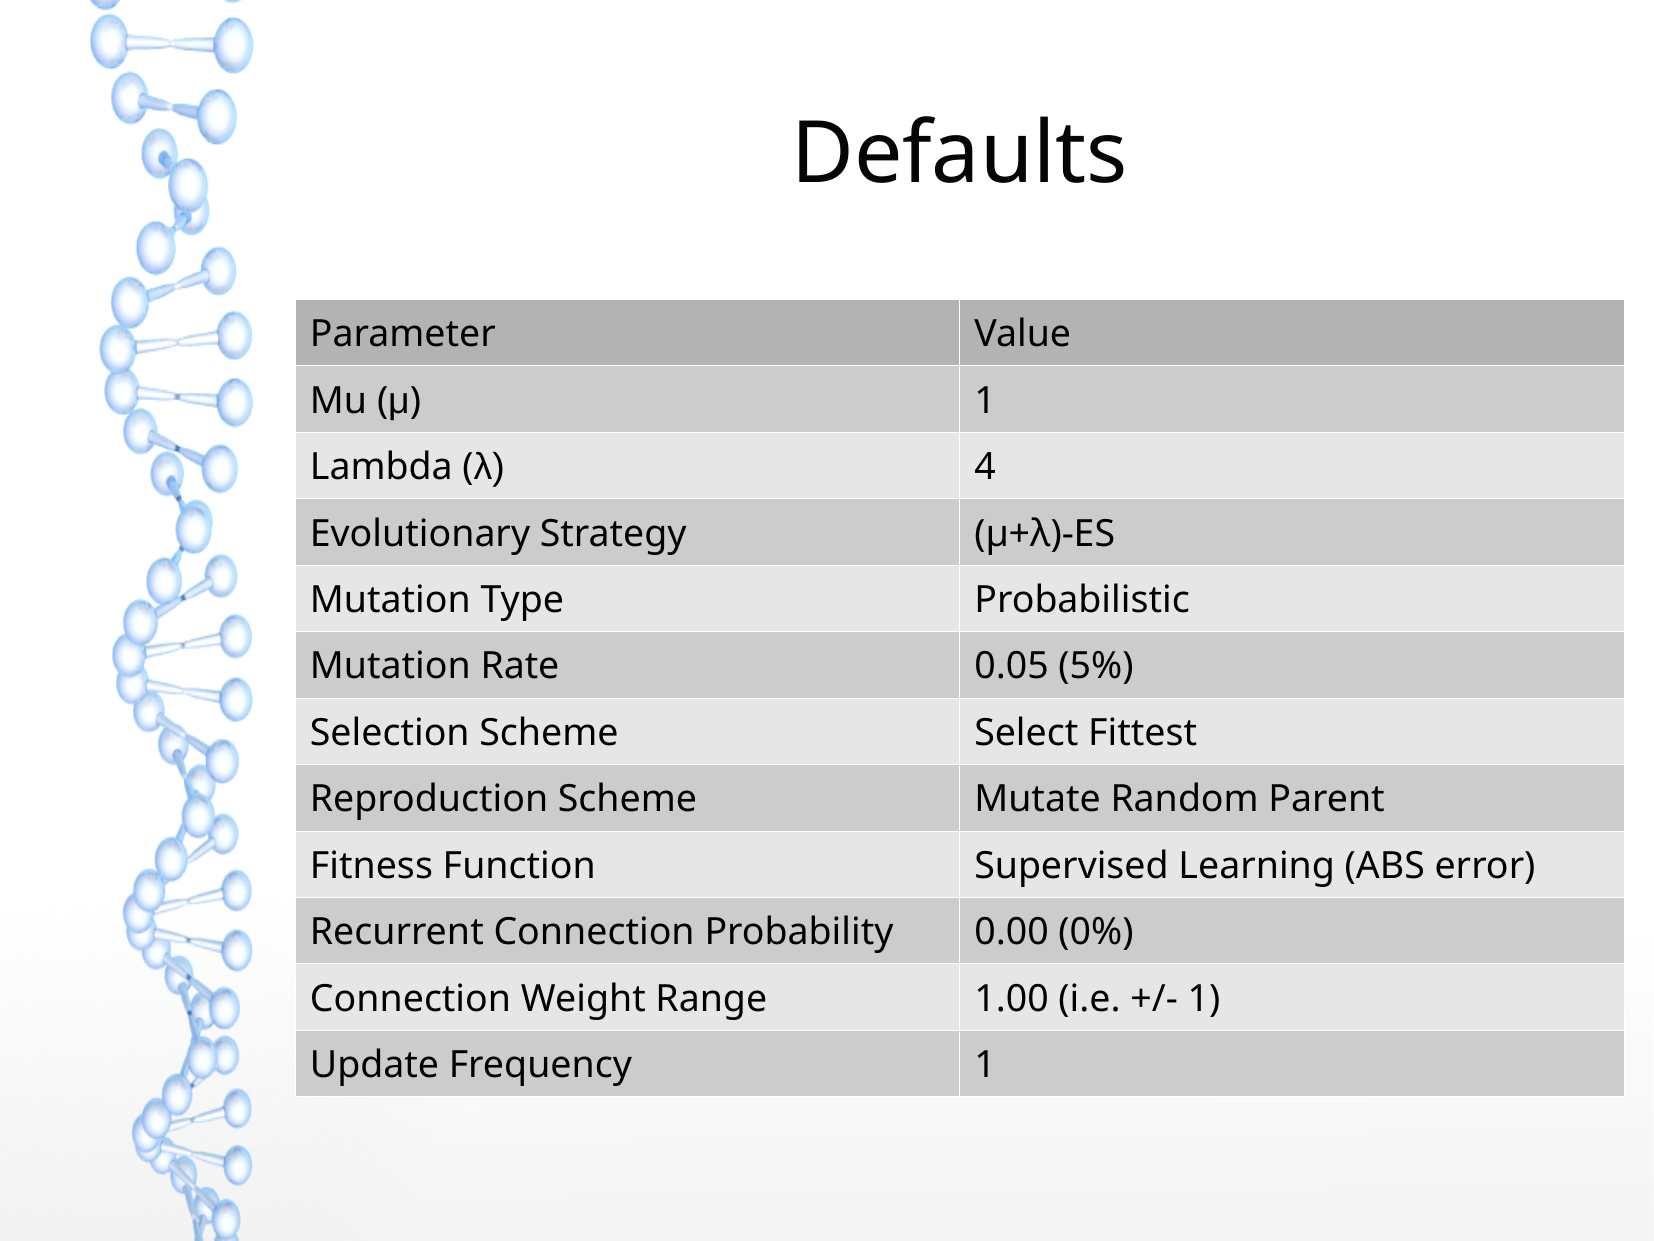

# Defaults
| Parameter | Value |
| --- | --- |
| Mu (μ) | 1 |
| Lambda (λ) | 4 |
| Evolutionary Strategy | (μ+λ)-ES |
| Mutation Type | Probabilistic |
| Mutation Rate | 0.05 (5%) |
| Selection Scheme | Select Fittest |
| Reproduction Scheme | Mutate Random Parent |
| Fitness Function | Supervised Learning (ABS error) |
| Recurrent Connection Probability | 0.00 (0%) |
| Connection Weight Range | 1.00 (i.e. +/- 1) |
| Update Frequency | 1 |